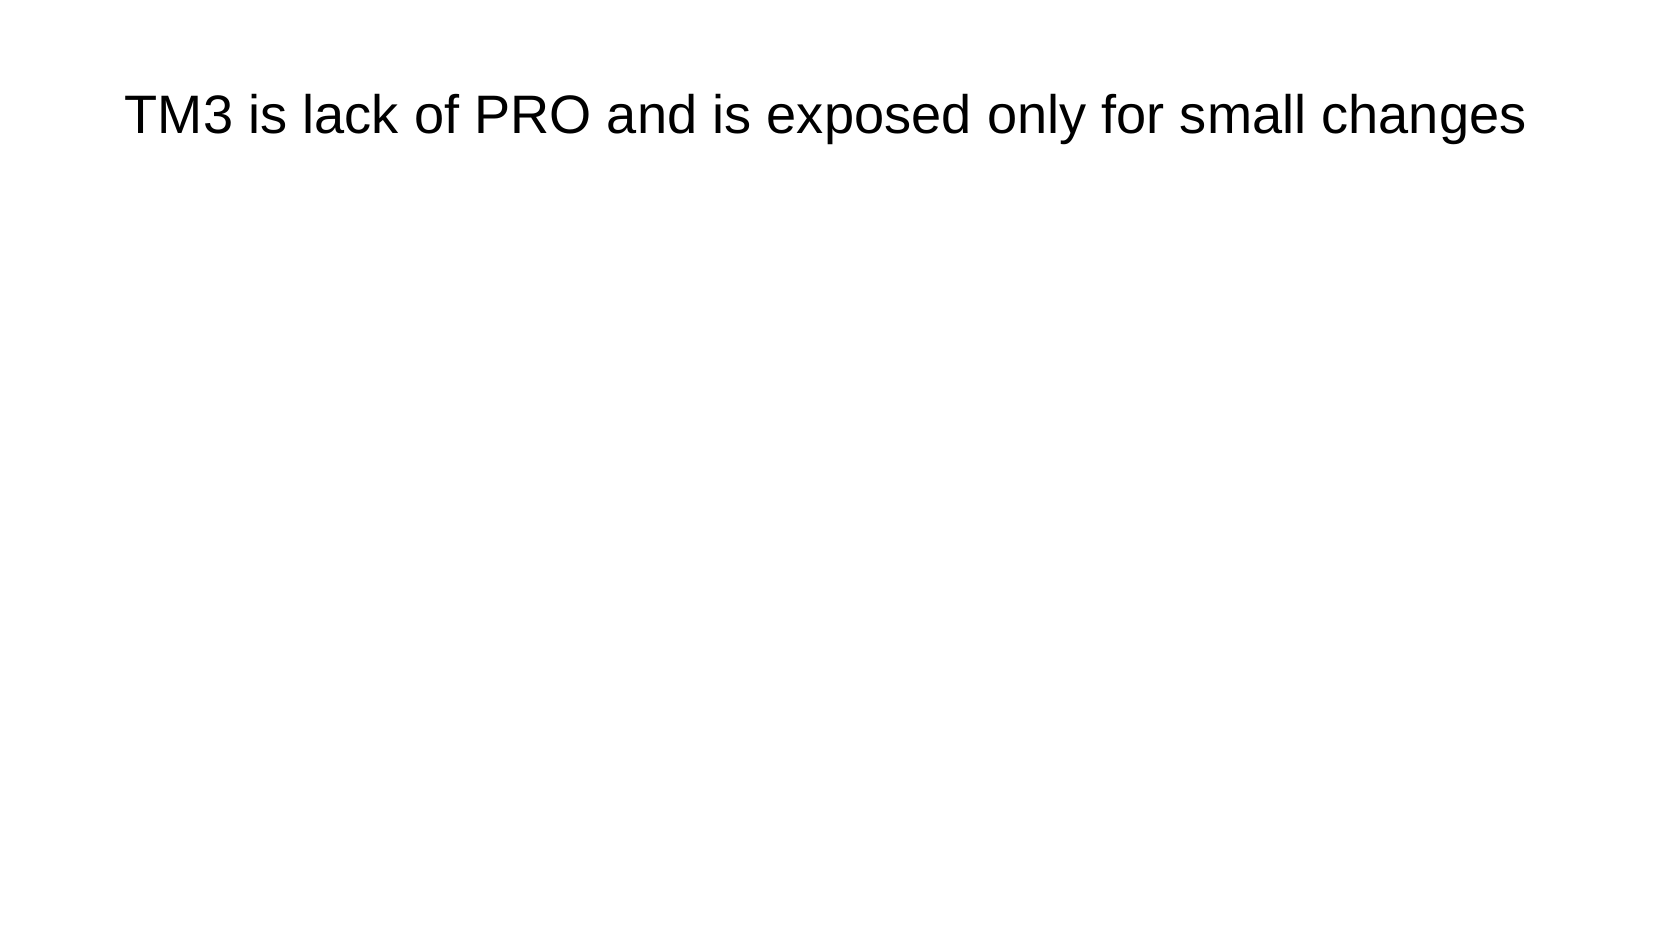

# TM3 is lack of PRO and is exposed only for small changes